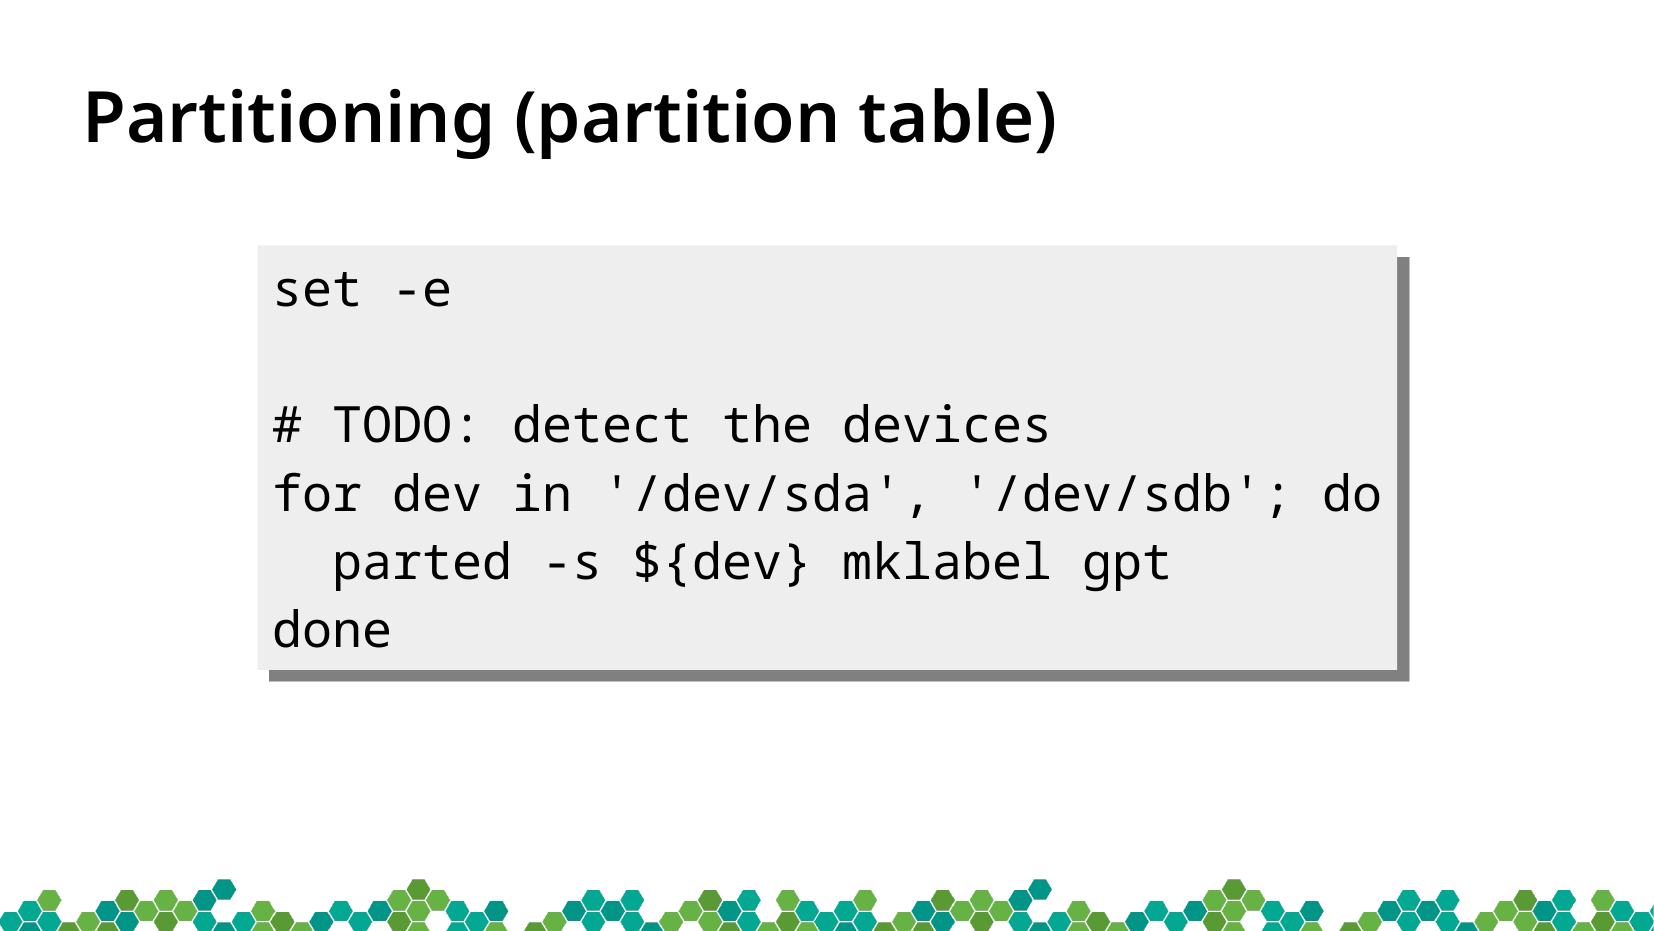

# Partitioning (partition table)
set -e
# TODO: detect the devices
for dev in '/dev/sda', '/dev/sdb'; do
 parted -s ${dev} mklabel gpt
done